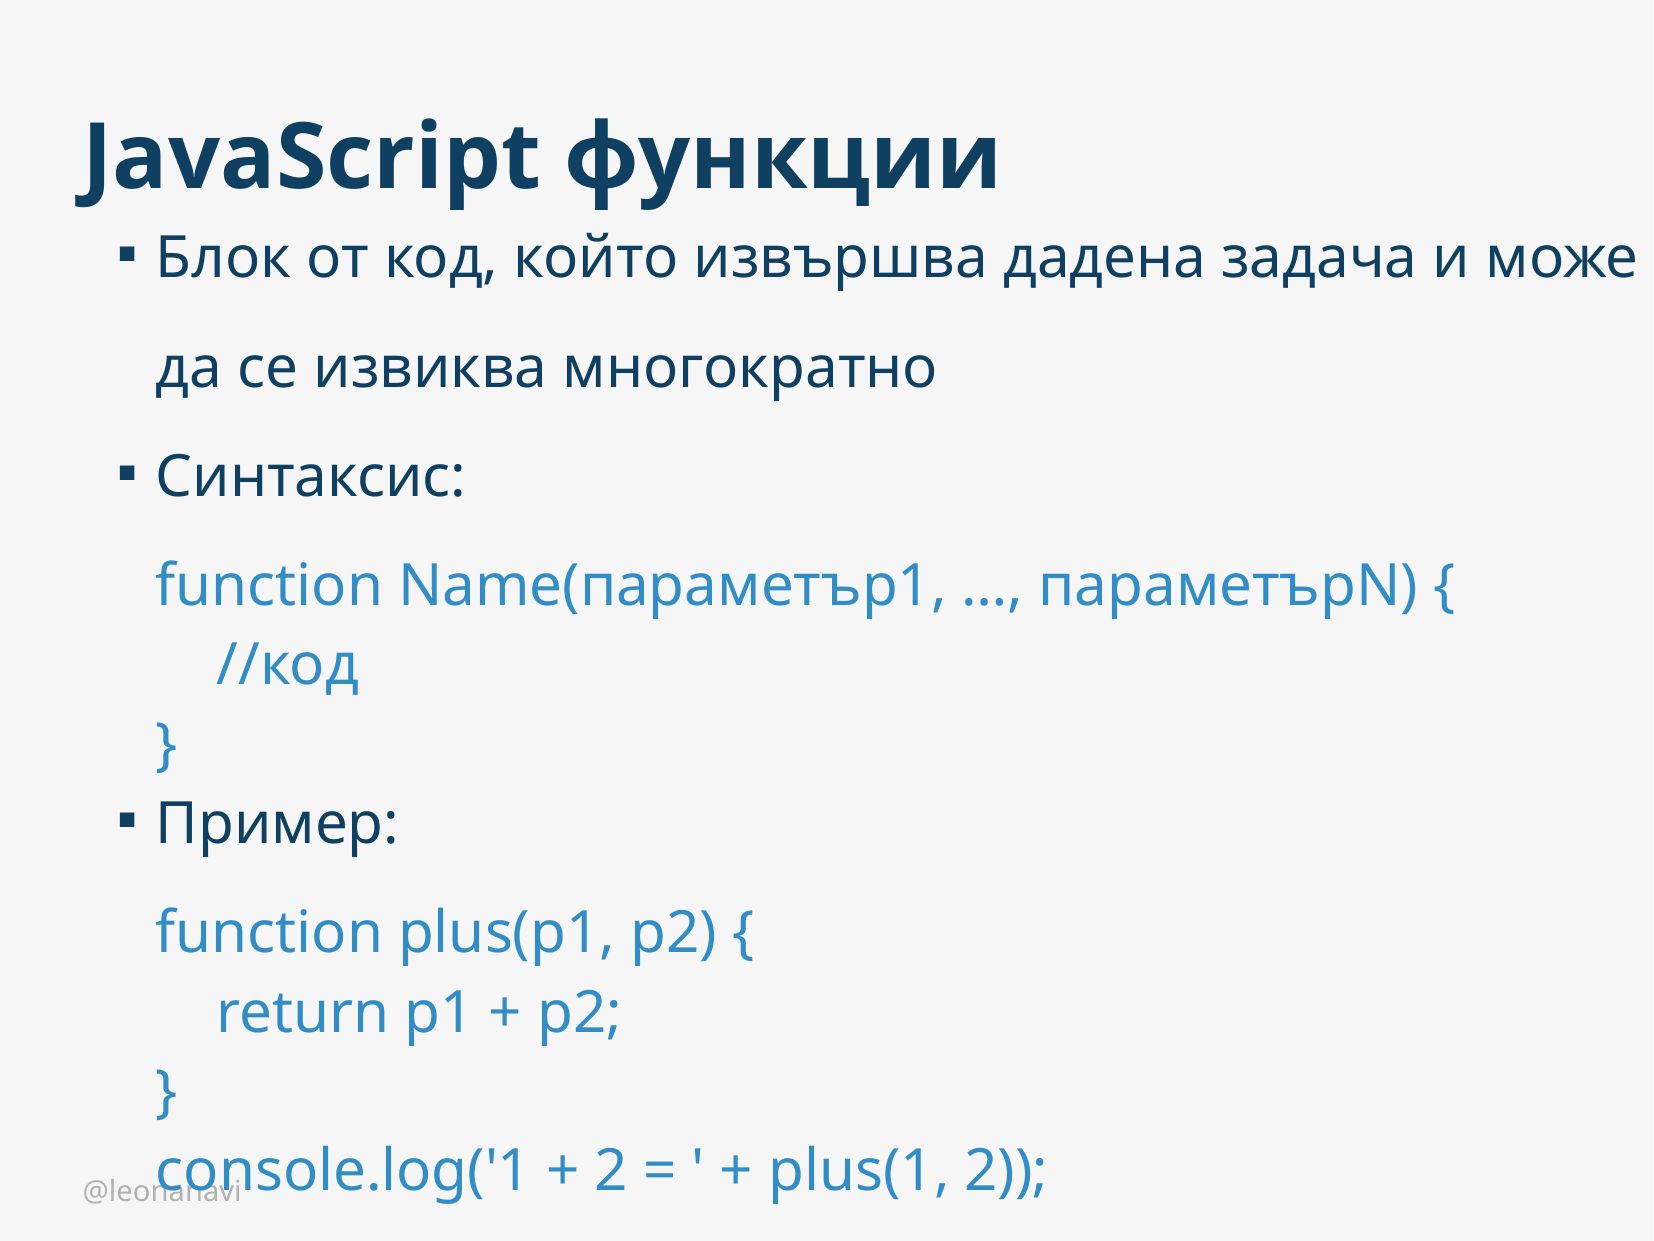

# JavaScript функции
Блок от код, който извършва дадена задача и може
да се извиква многократно
Синтаксис:
function Name(параметър1, …, параметърN) {
 //код
}
Пример:
function plus(p1, p2) {
 return p1 + p2;
}
console.log('1 + 2 = ' + plus(1, 2));